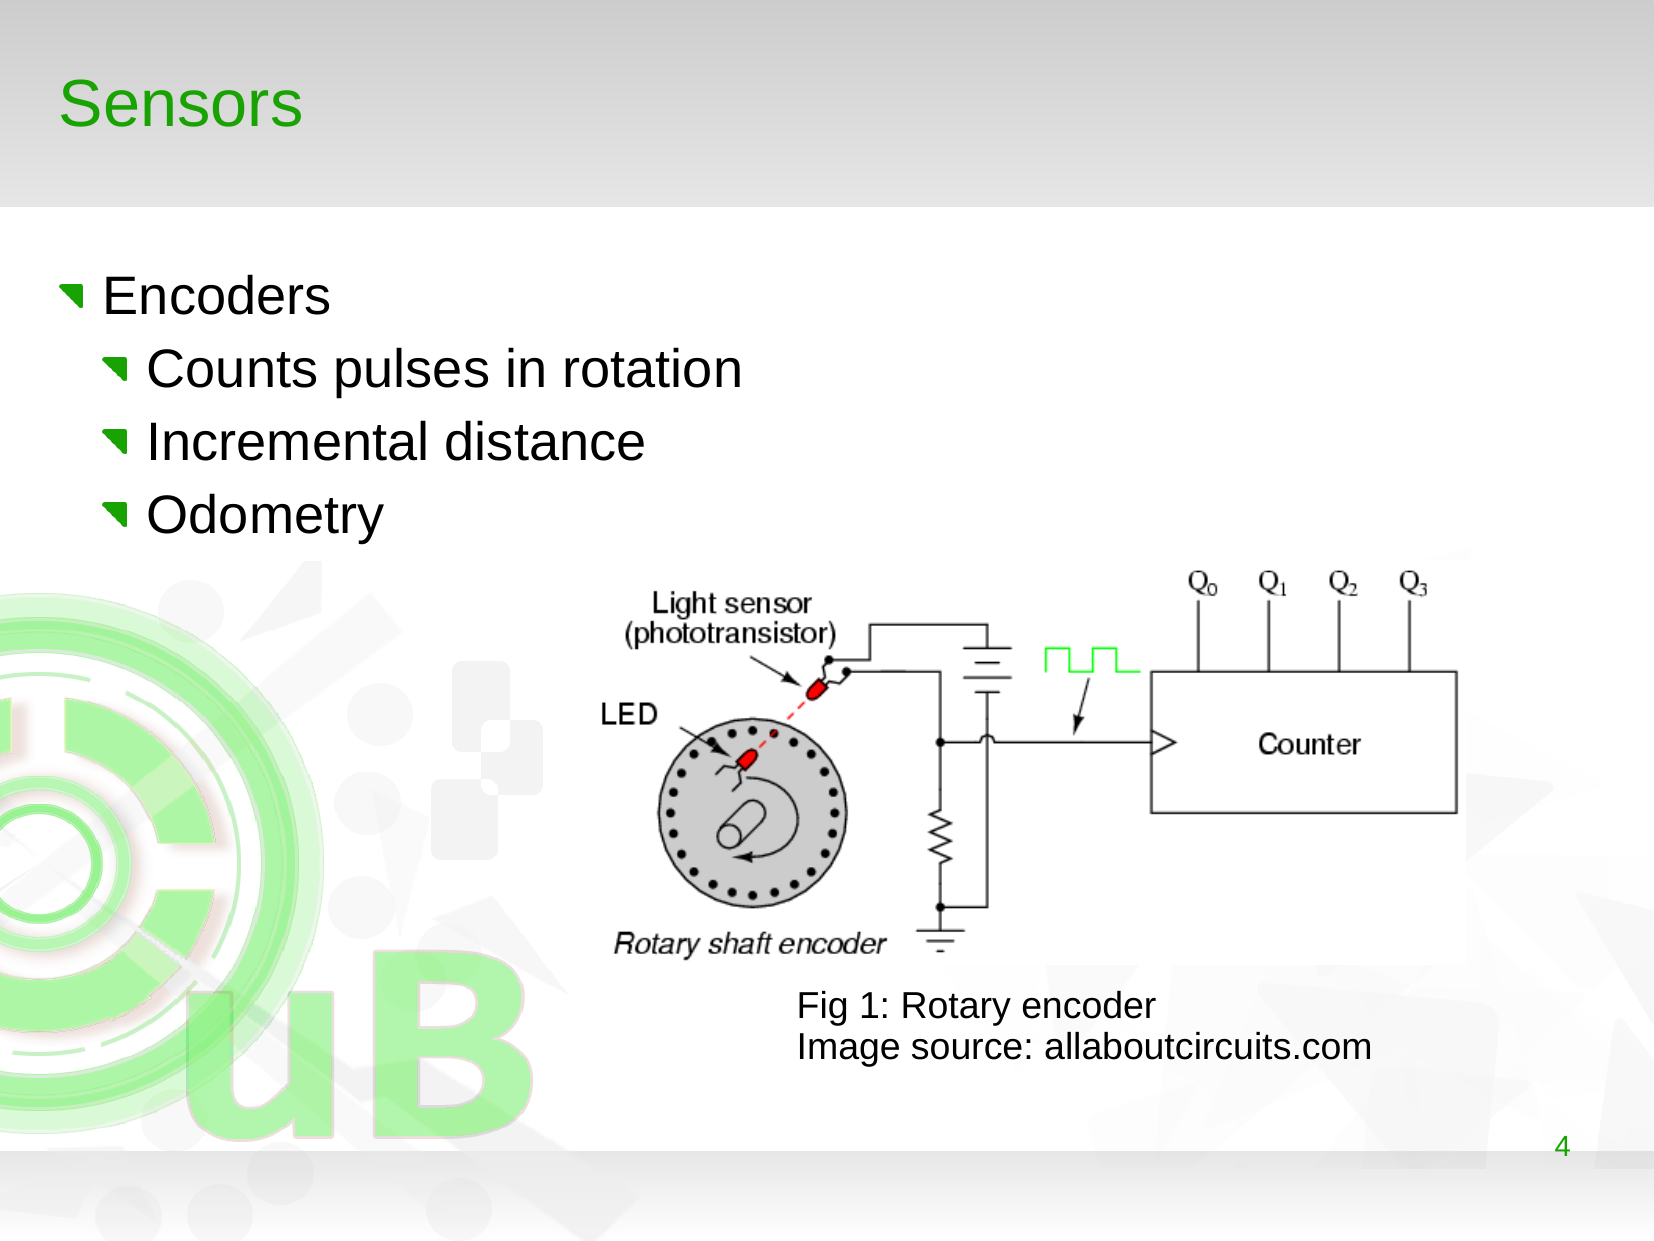

# Sensors
Encoders
Counts pulses in rotation
Incremental distance
Odometry
Fig 1: Rotary encoder
Image source: allaboutcircuits.com
4